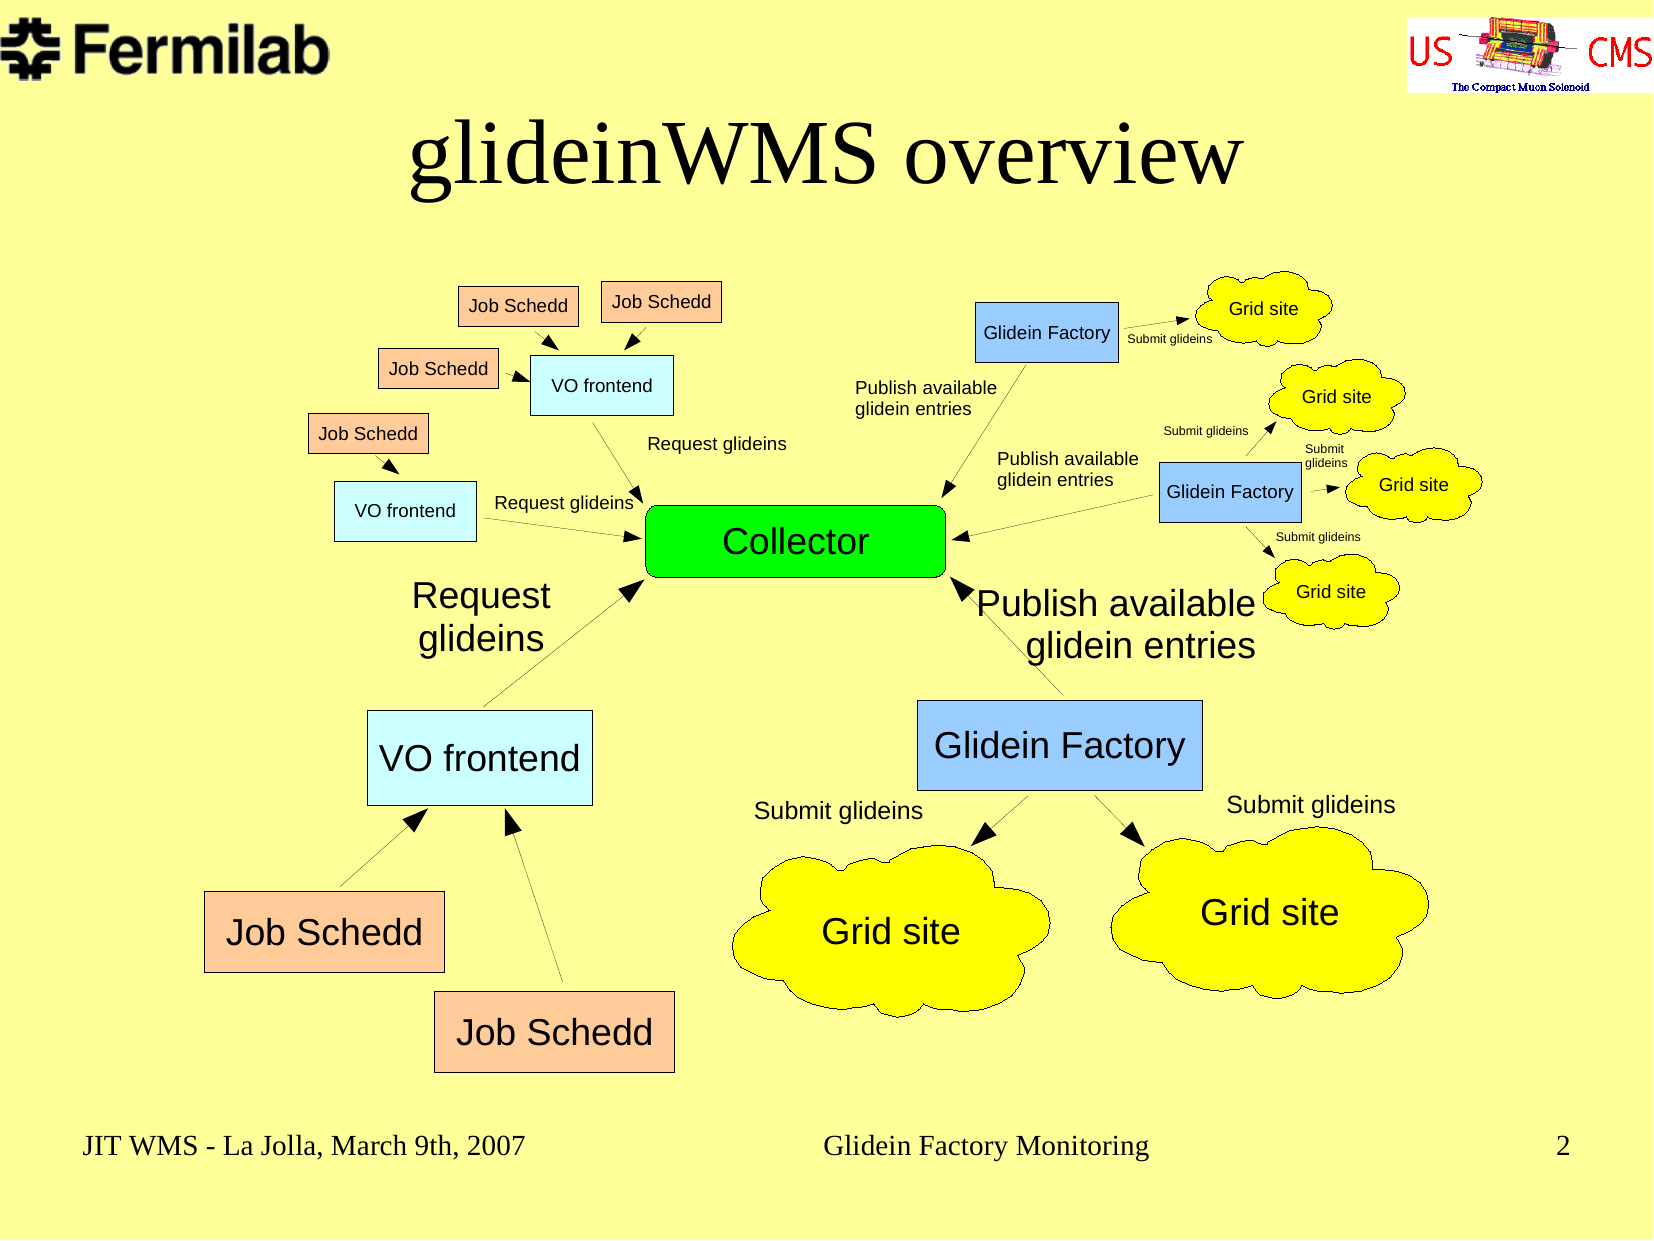

# glideinWMS overview
Grid site
Job Schedd
Job Schedd
Glidein Factory
Submit glideins
Job Schedd
VO frontend
Grid site
Publish available
glidein entries
Job Schedd
Submit glideins
Request glideins
Submit
glideins
Publish available
glidein entries
Grid site
Glidein Factory
VO frontend
Request glideins
Collector
Submit glideins
Grid site
Request
glideins
Publish available
 glidein entries
Glidein Factory
VO frontend
Submit glideins
Submit glideins
Grid site
Grid site
Job Schedd
Job Schedd
JIT WMS - La Jolla, March 9th, 2007
Glidein Factory Monitoring
2